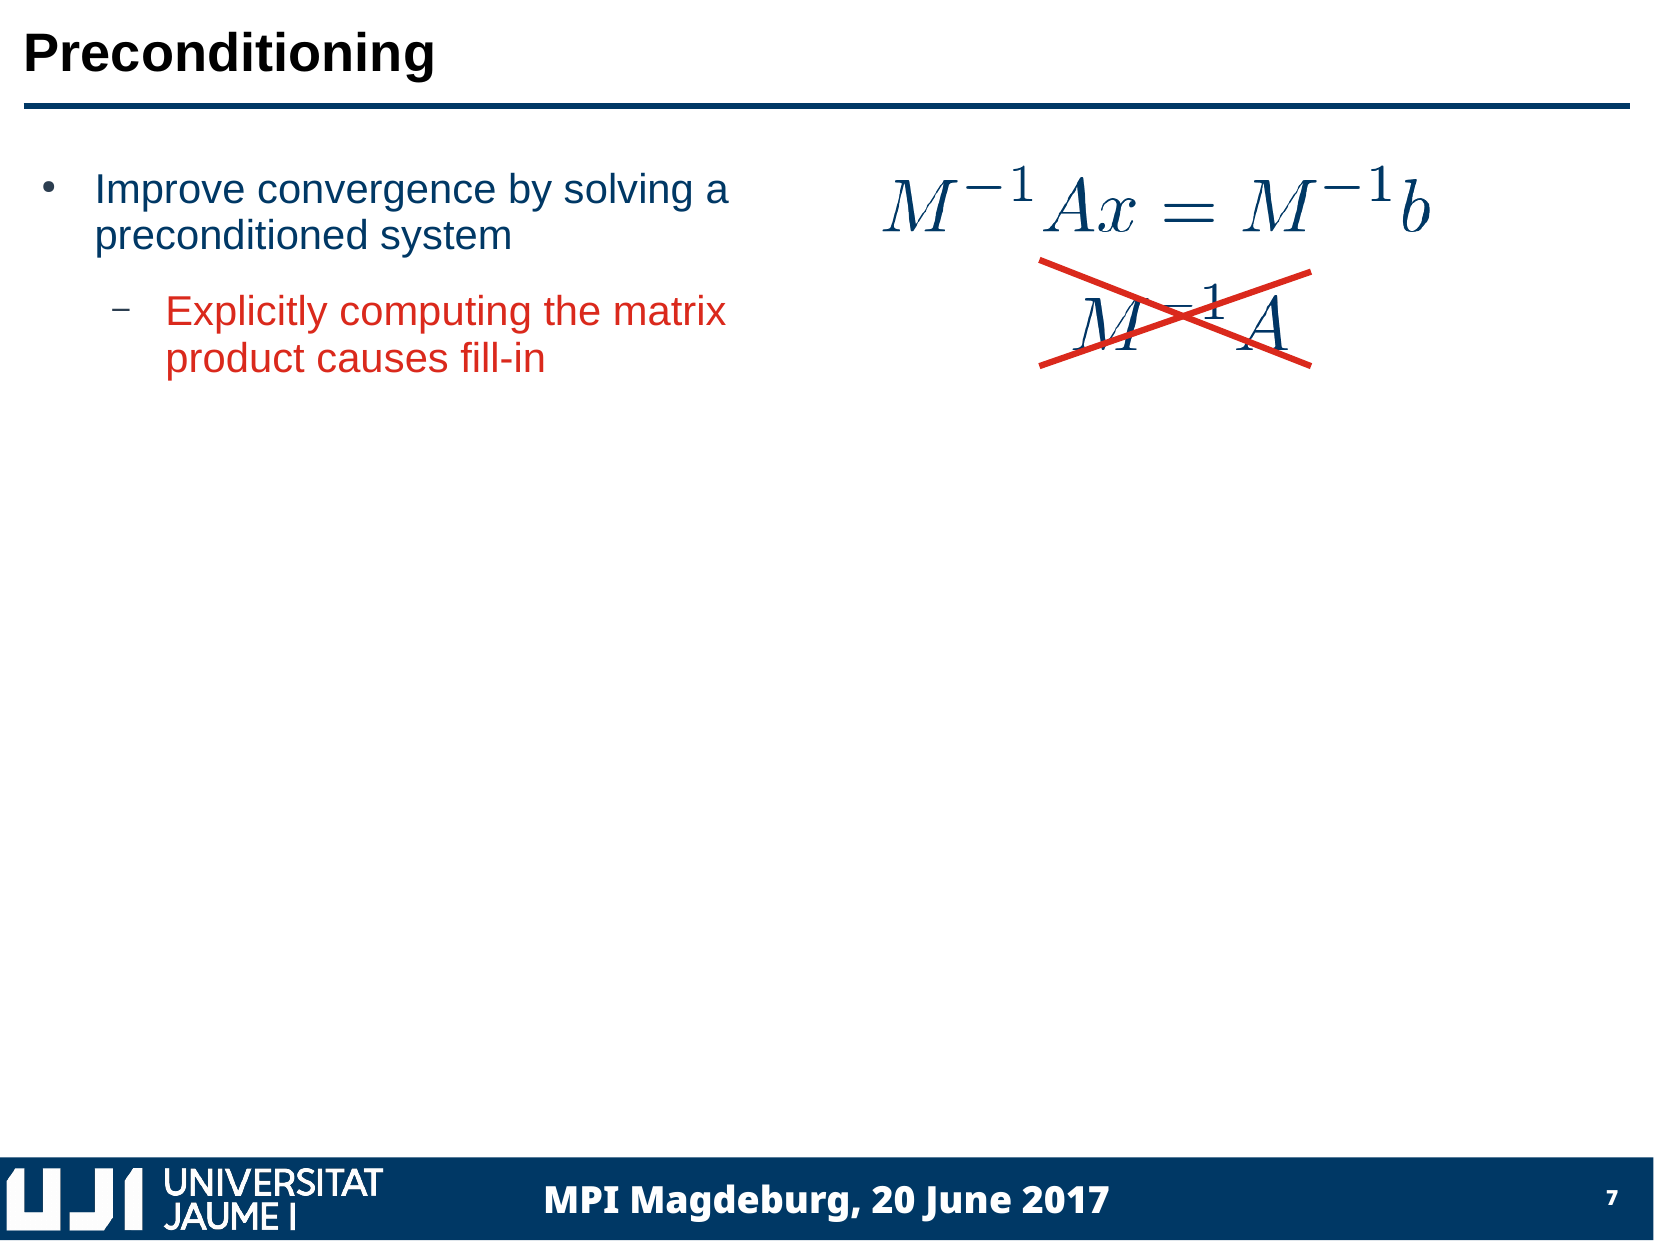

# Preconditioning
Improve convergence by solving a preconditioned system
Explicitly computing the matrix product causes fill-in
MPI Magdeburg, 20 June 2017
7